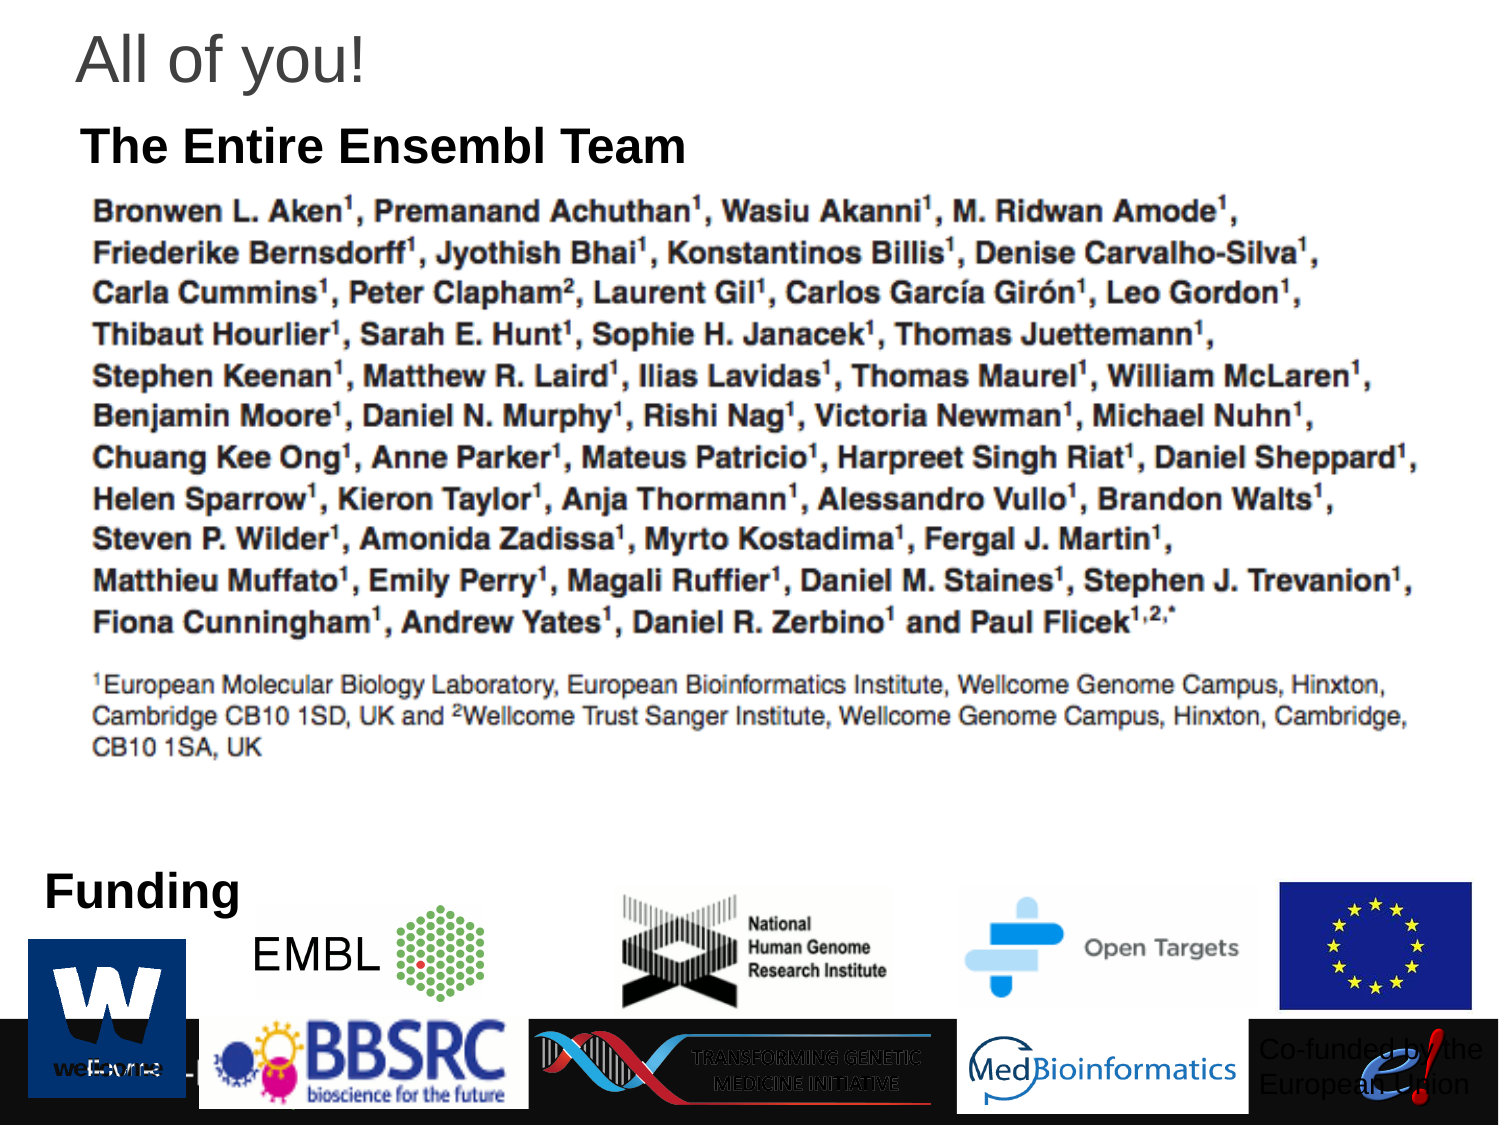

# All of you!
The Entire Ensembl Team
Funding
Co-funded by the European Union